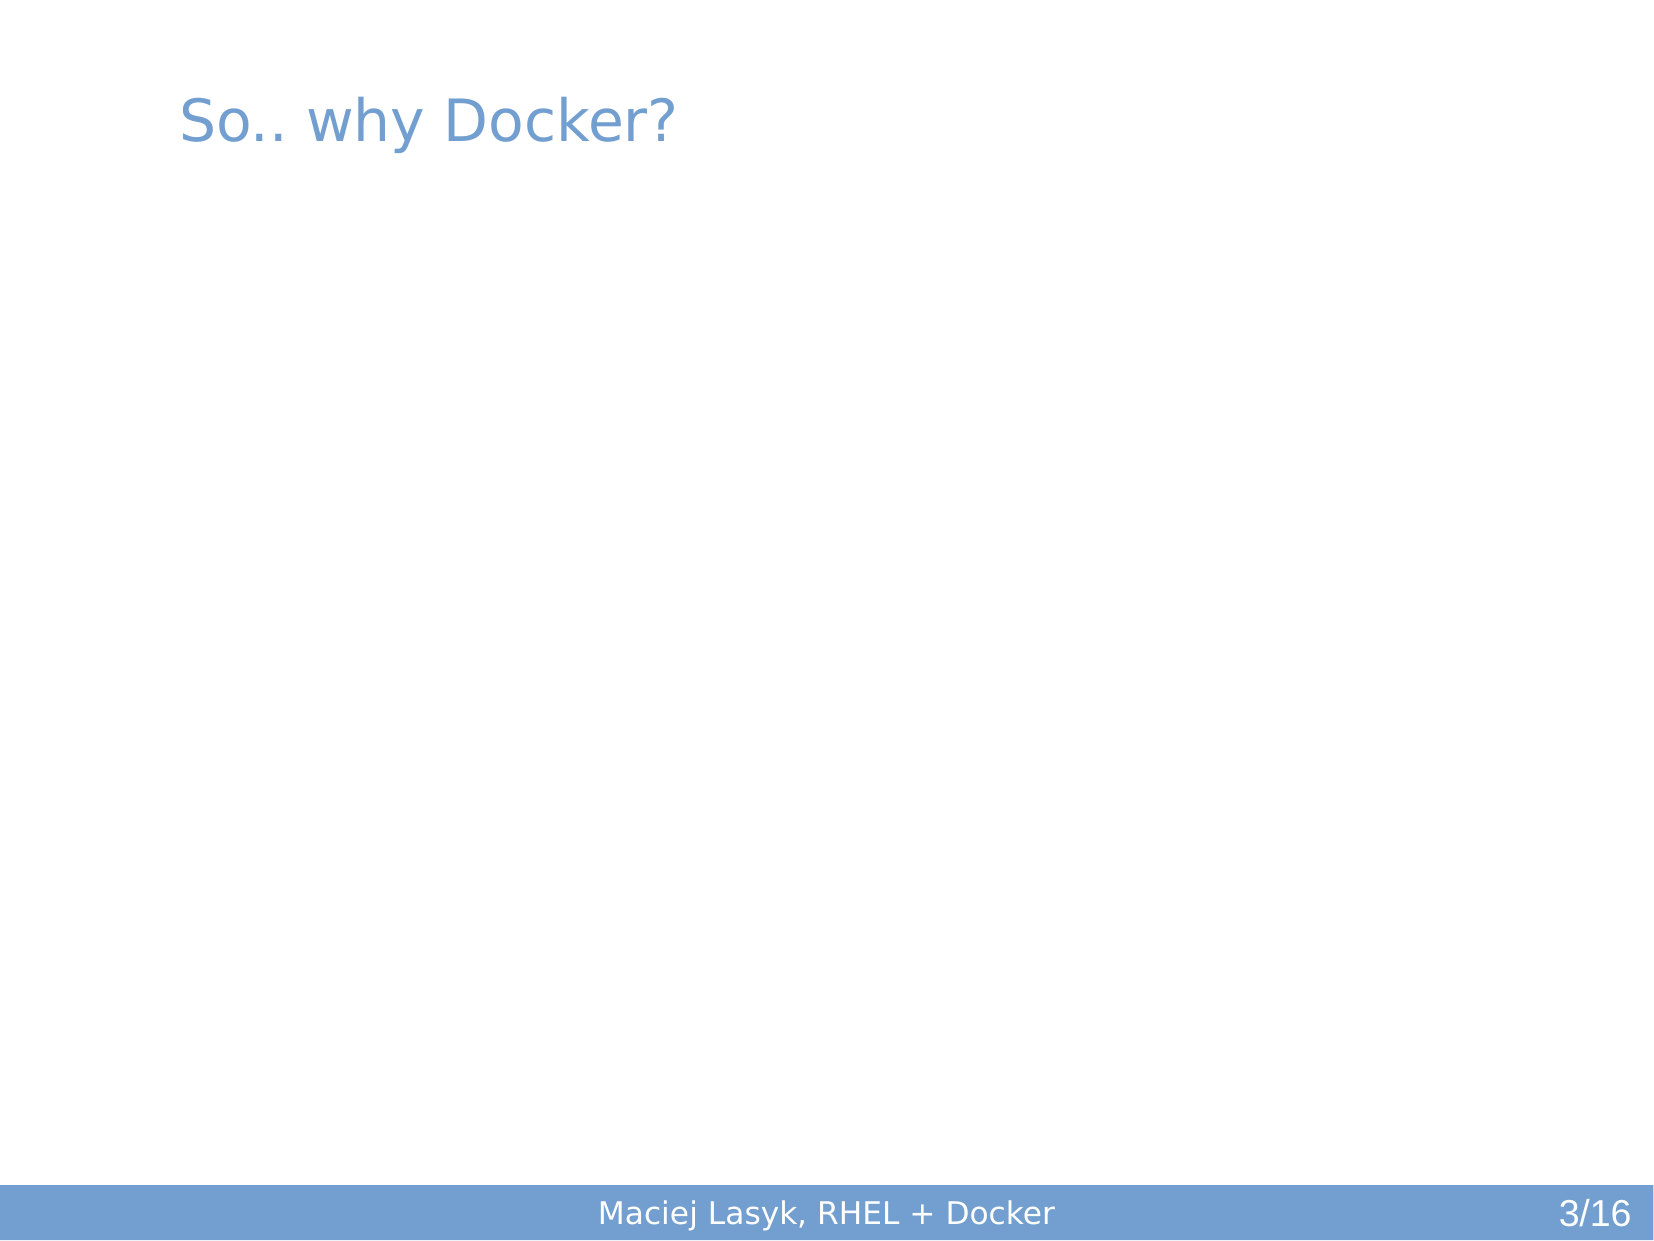

So.. why Docker?
 3/16
Maciej Lasyk, RHEL + Docker